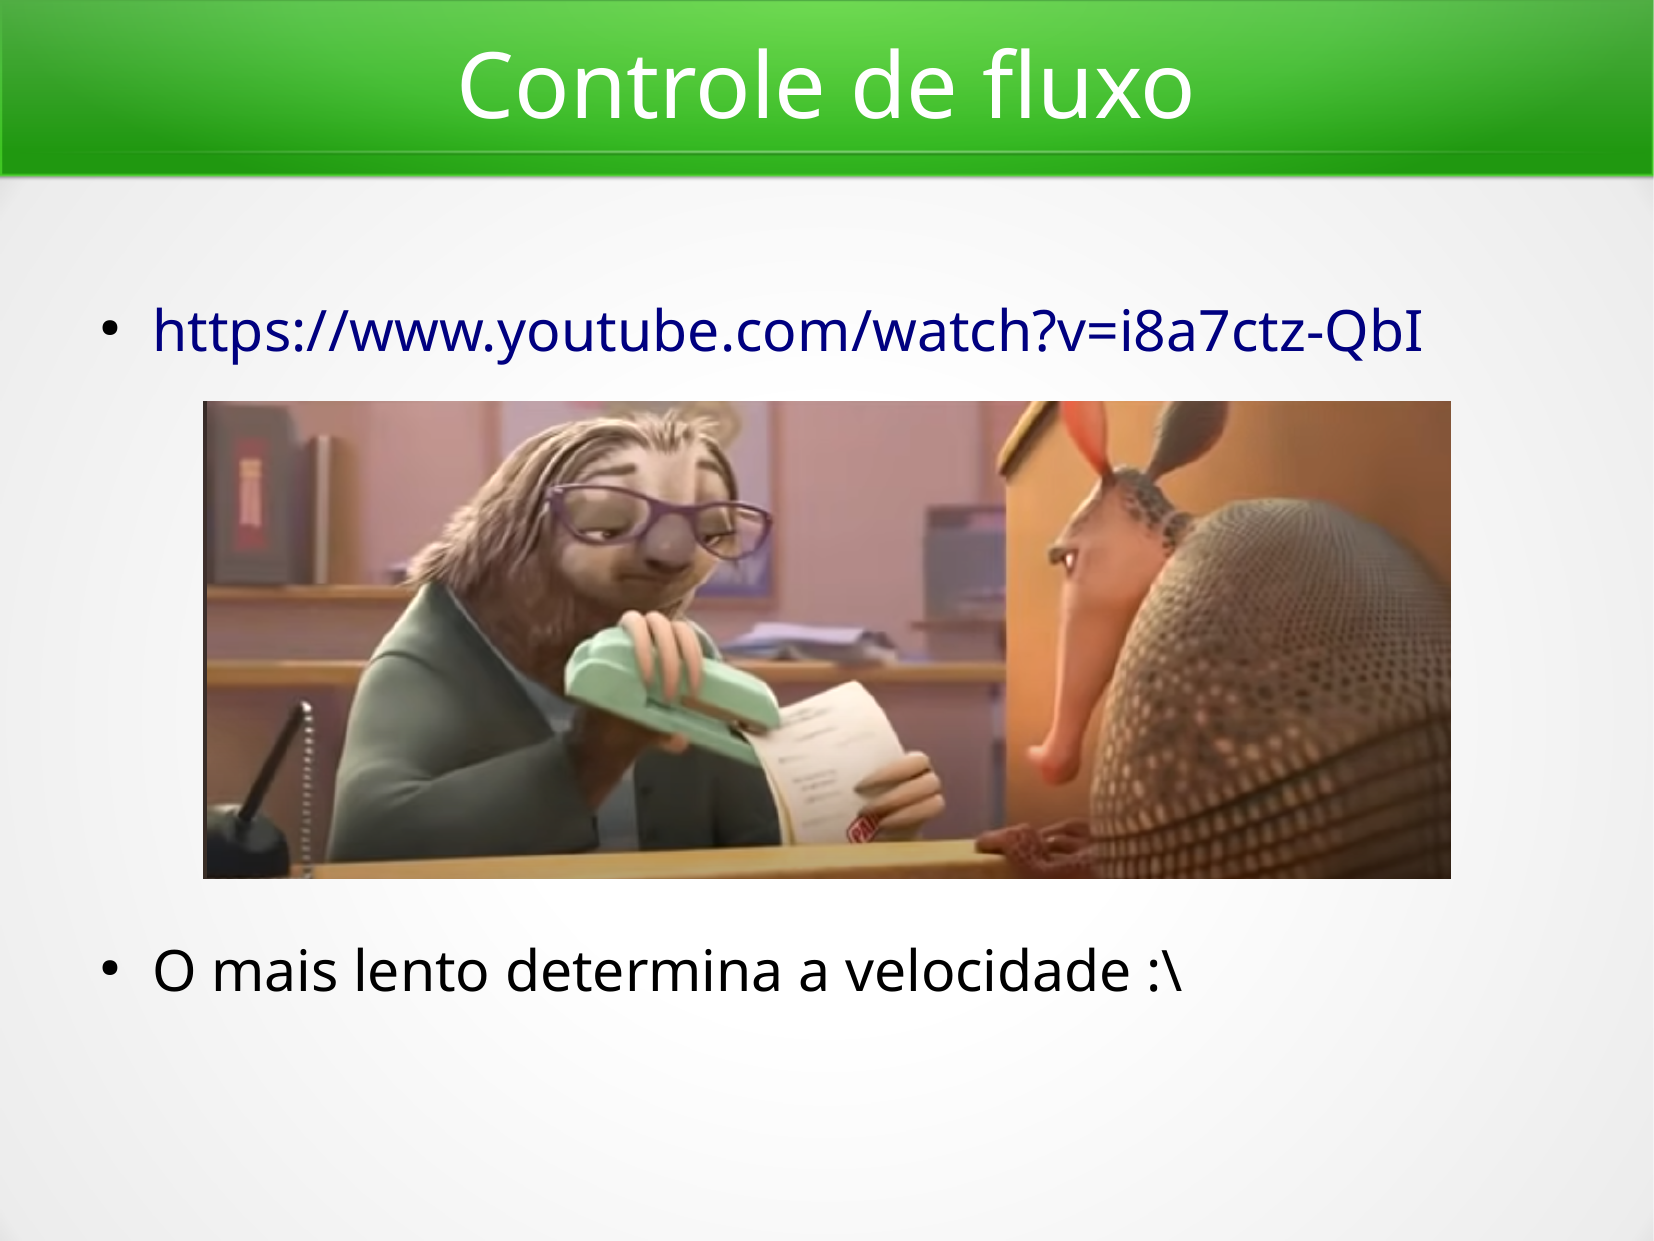

# Controle de fluxo
https://www.youtube.com/watch?v=i8a7ctz-QbI
O mais lento determina a velocidade :\